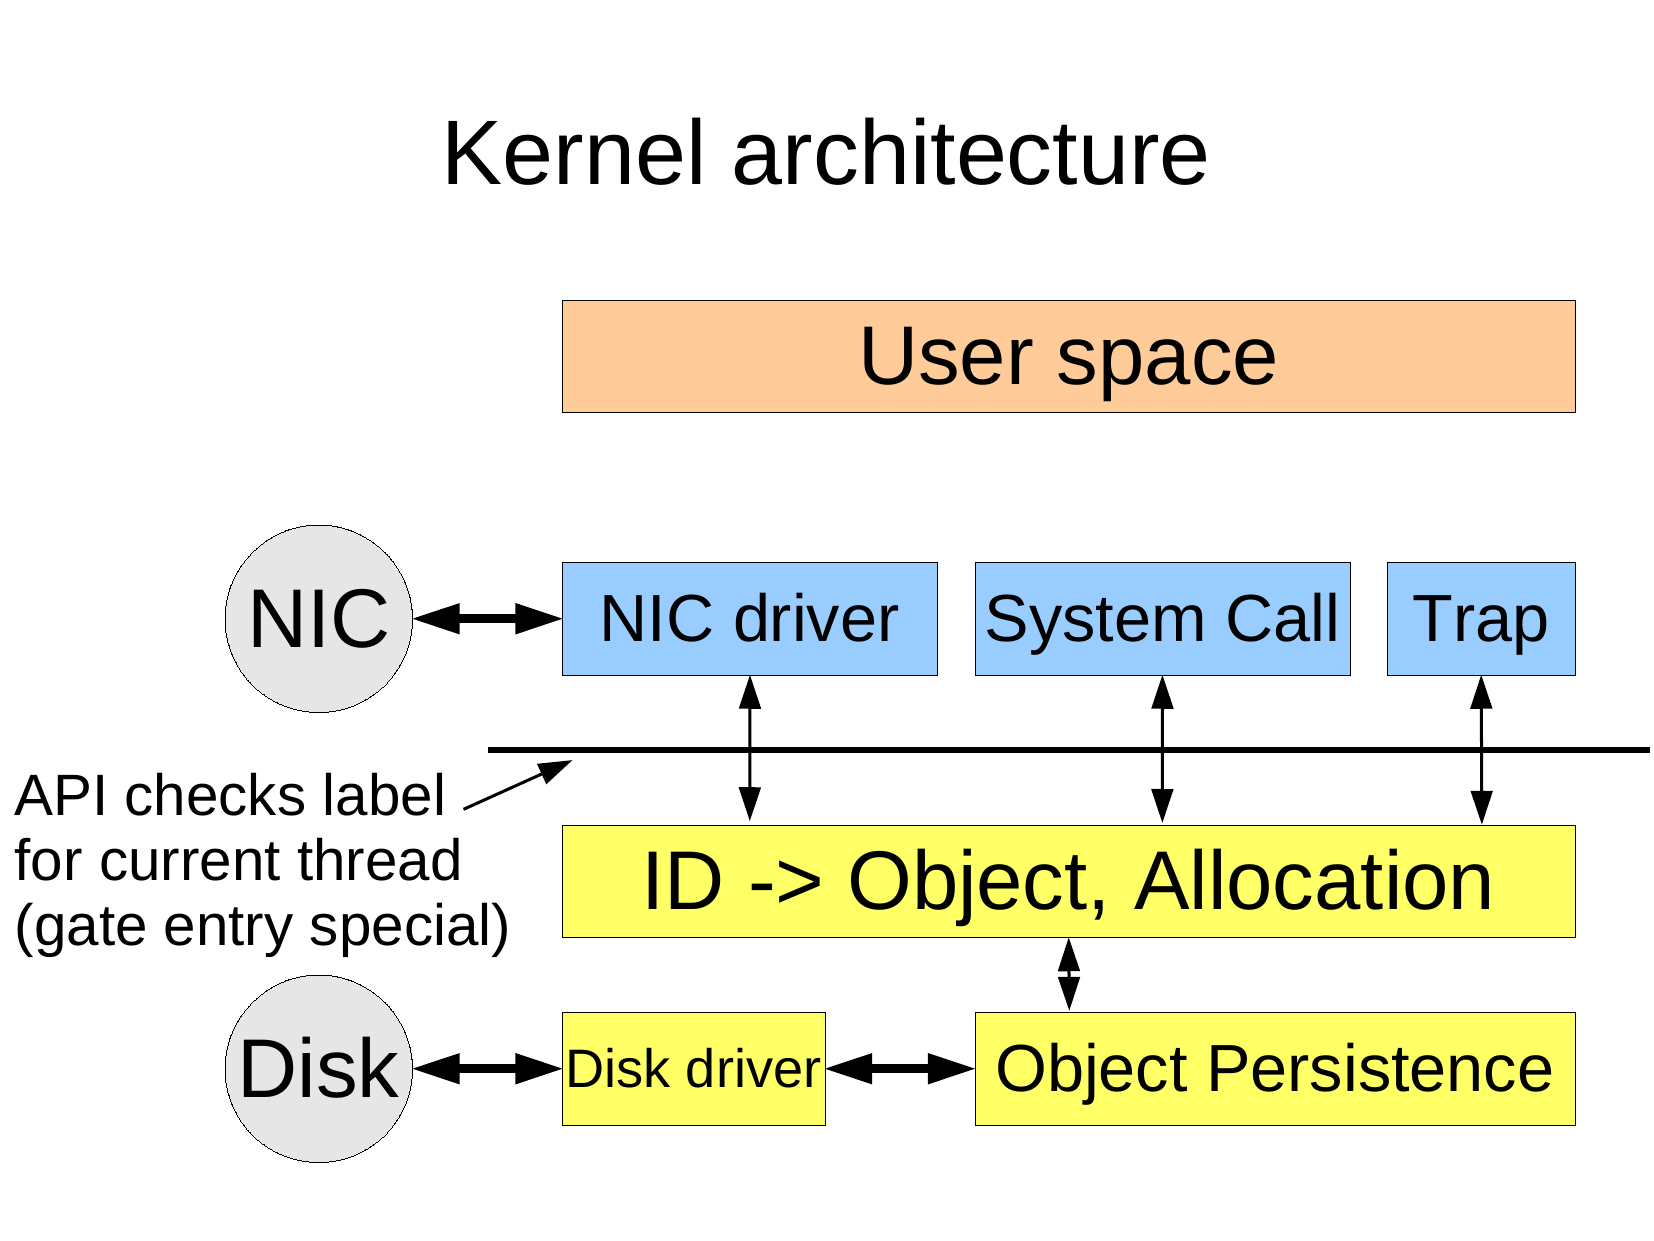

# Kernel architecture
User space
NIC
NIC driver
System Call
Trap
API checks label
for current thread (gate entry special)
ID -> Object, Allocation
Disk
Disk driver
Object Persistence